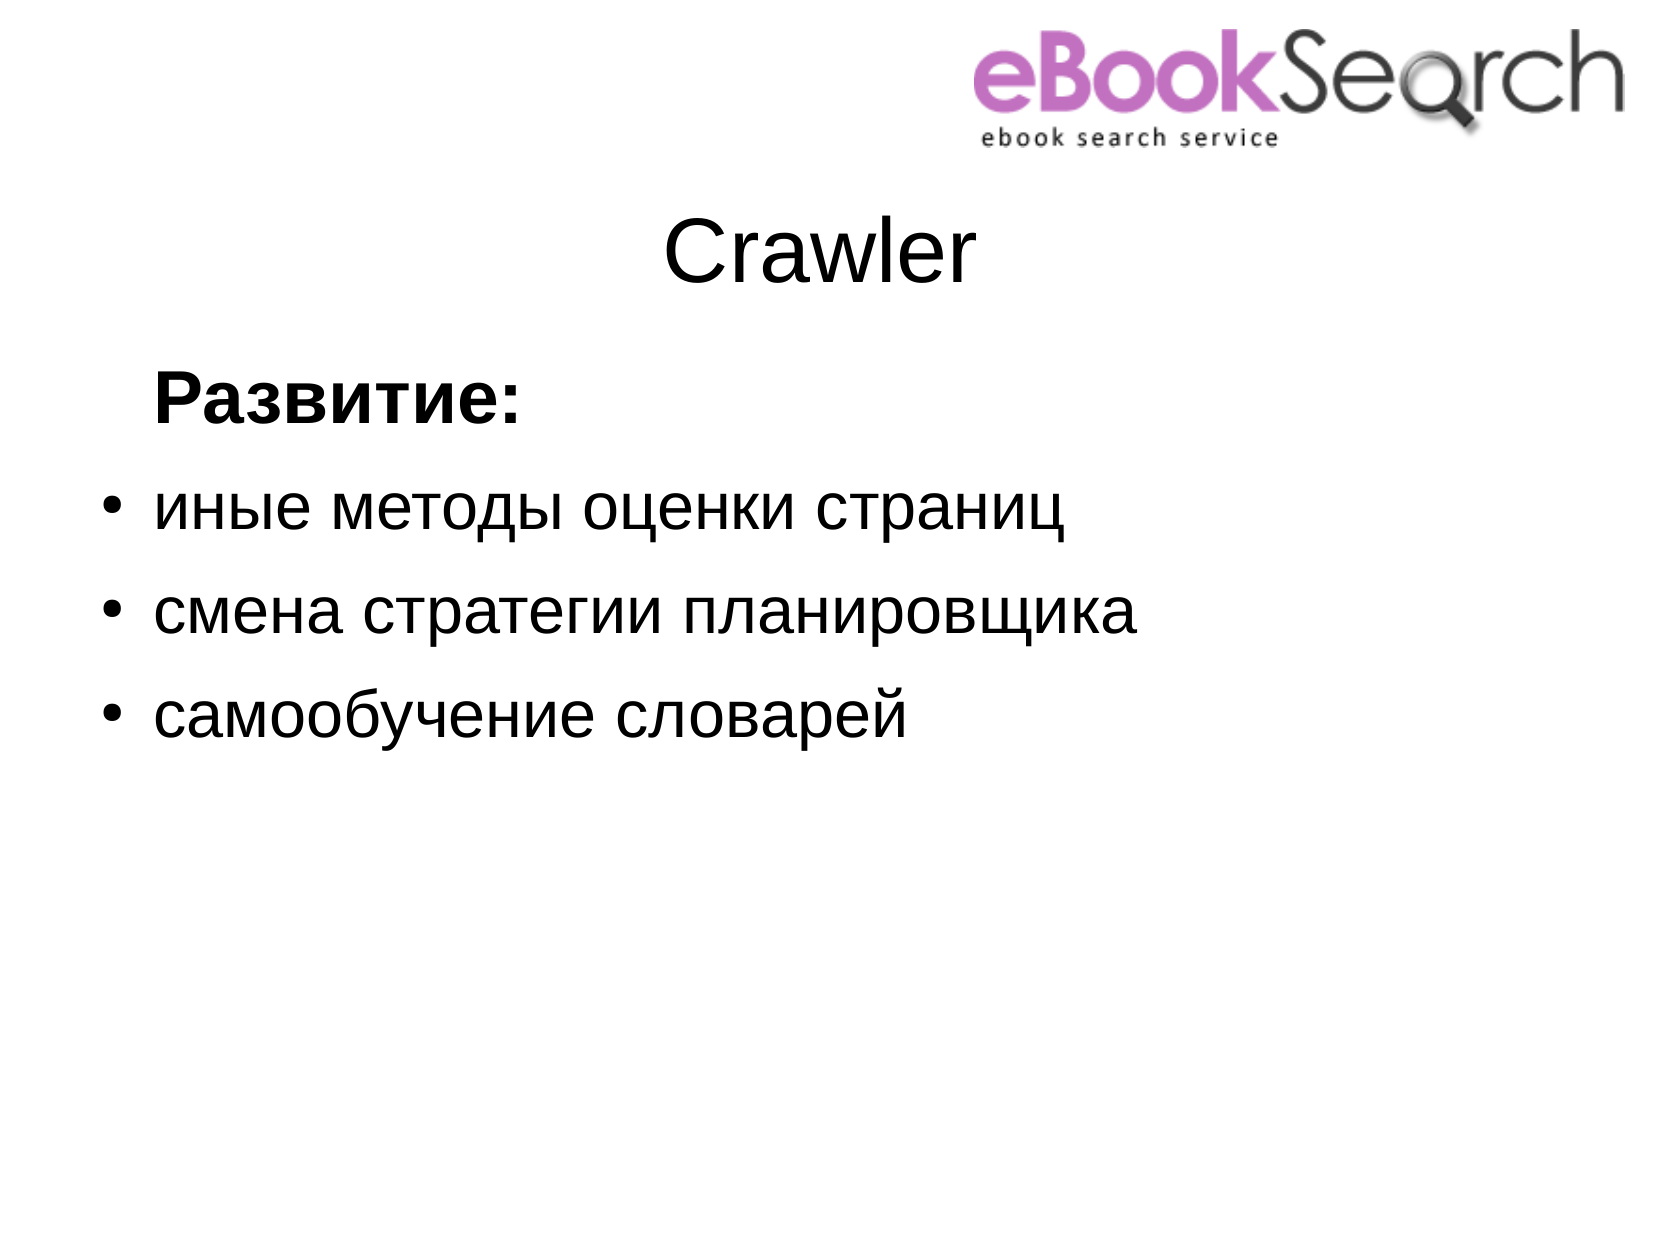

Crawler
# Развитие:
иные методы оценки страниц
смена стратегии планировщика
самообучение словарей